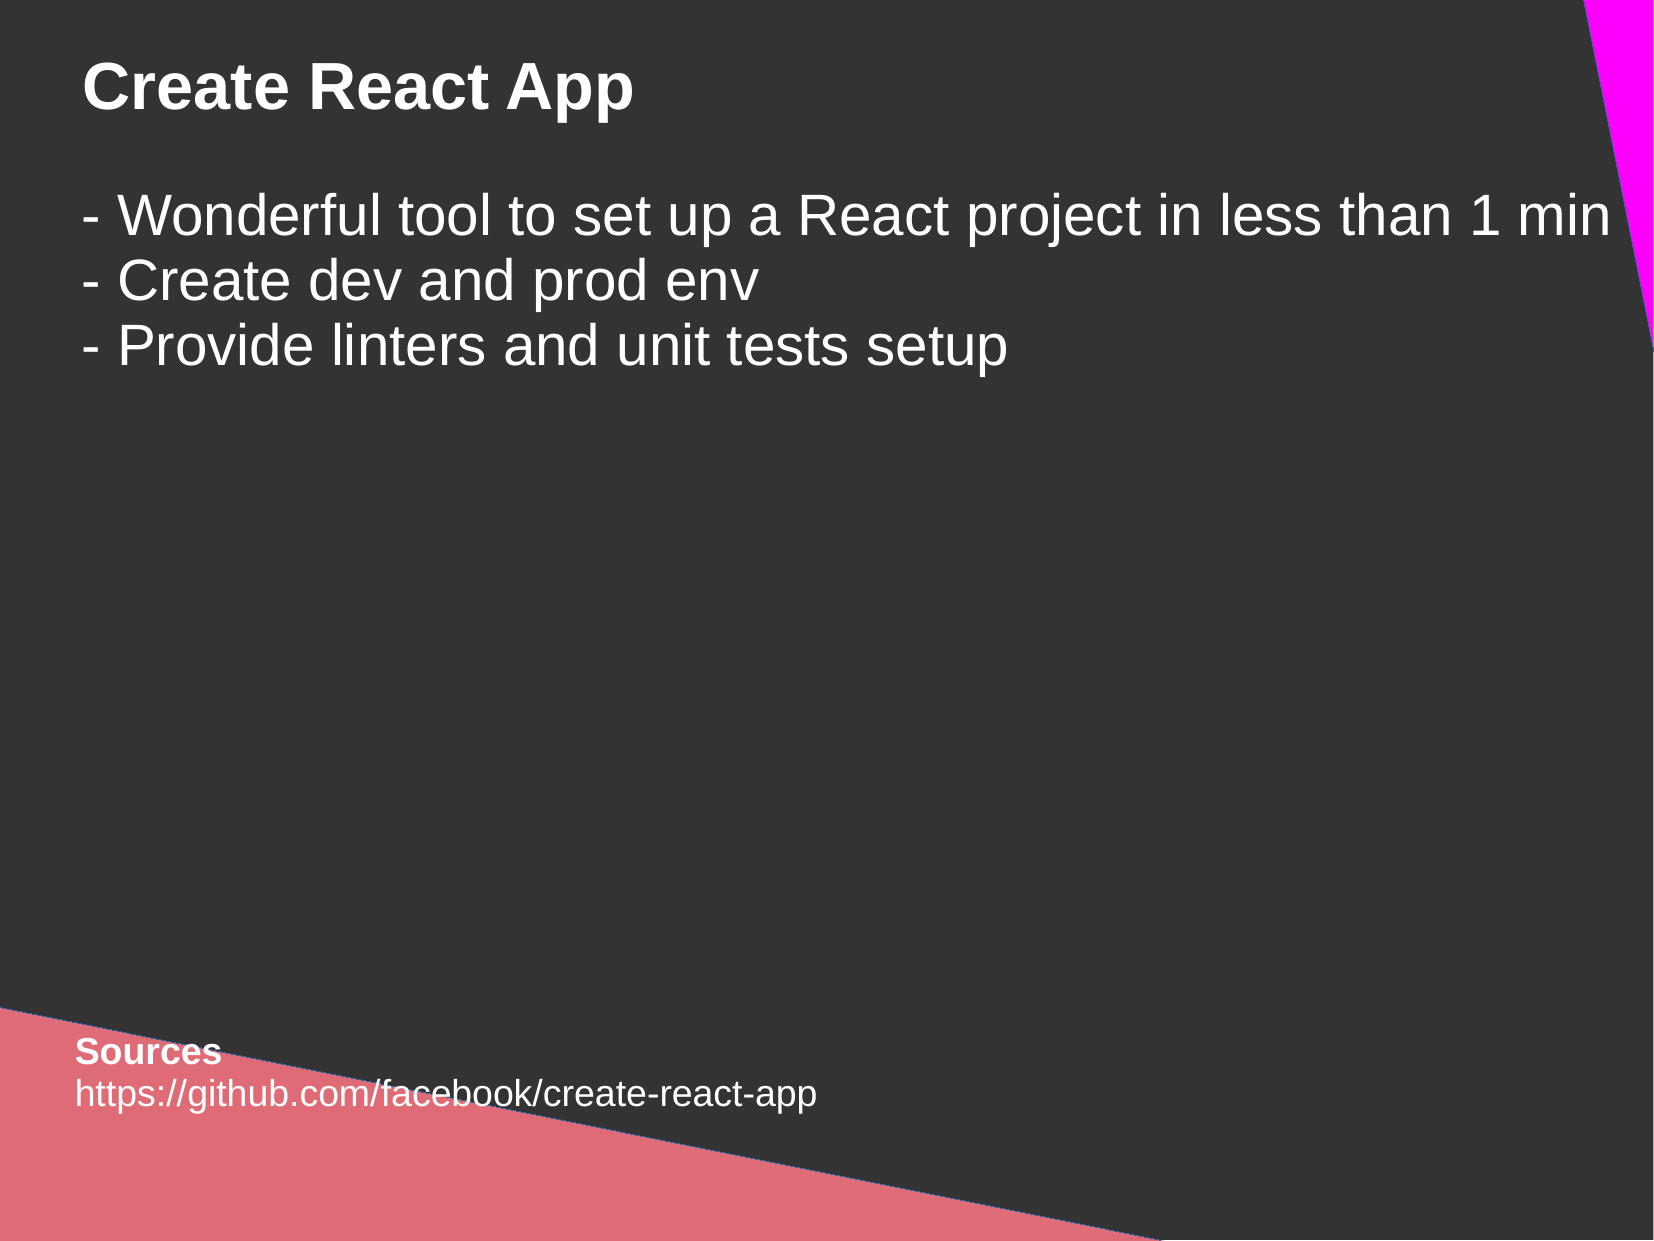

# Create React App
- Wonderful tool to set up a React project in less than 1 min
- Create dev and prod env
- Provide linters and unit tests setup
Sources
https://github.com/facebook/create-react-app